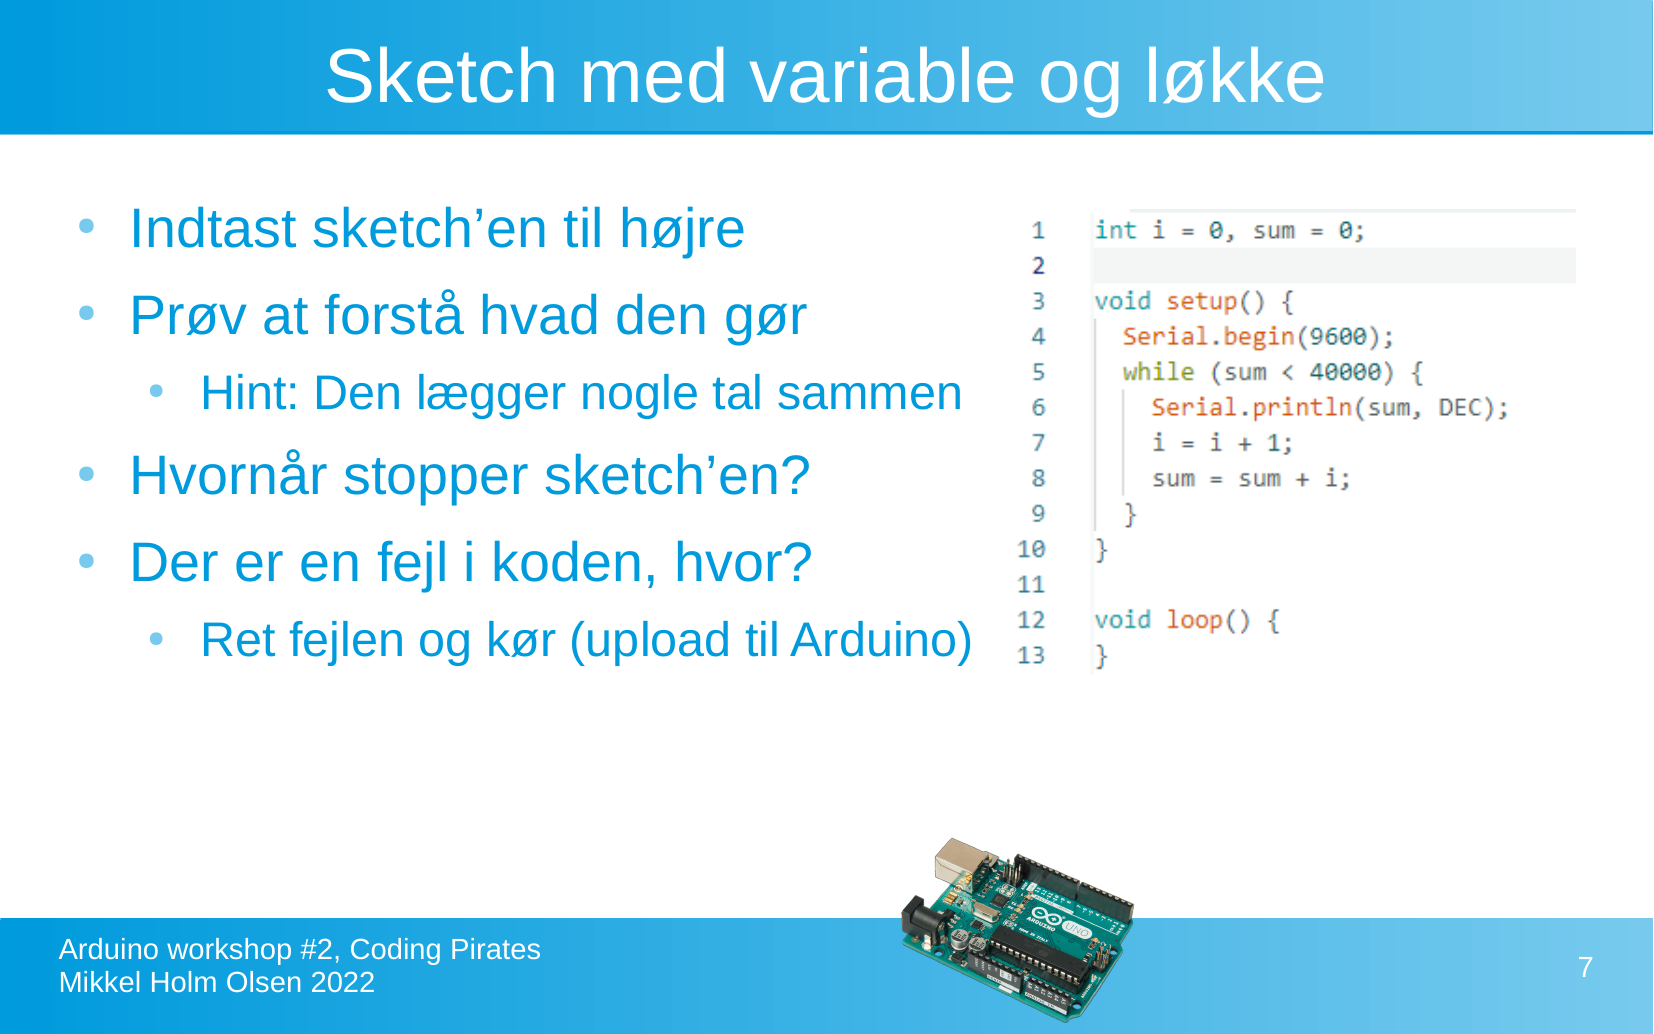

# Sketch med variable og løkke
Indtast sketch’en til højre
Prøv at forstå hvad den gør
Hint: Den lægger nogle tal sammen
Hvornår stopper sketch’en?
Der er en fejl i koden, hvor?
Ret fejlen og kør (upload til Arduino)
7